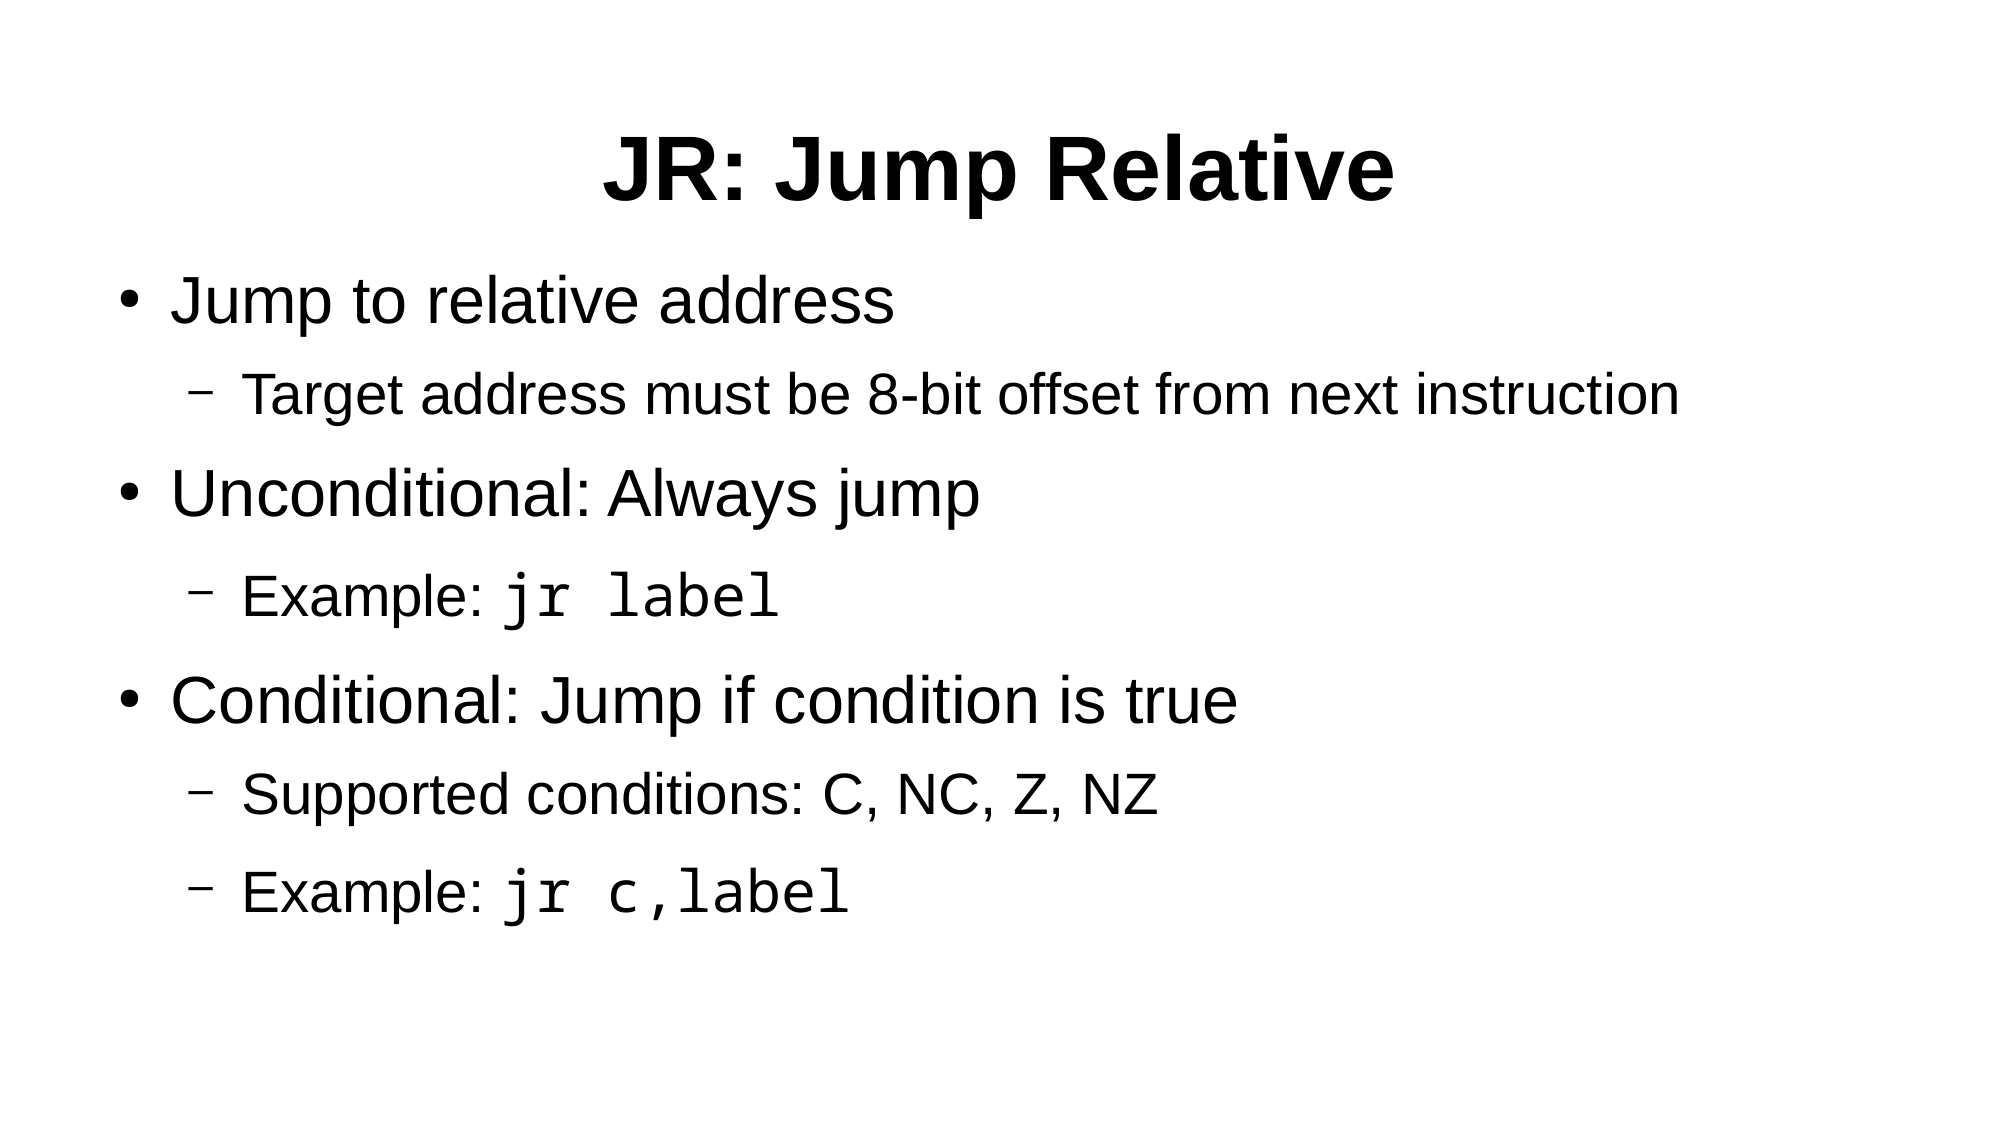

# JR: Jump Relative
Jump to relative address
Target address must be 8-bit offset from next instruction
Unconditional: Always jump
Example: jr label
Conditional: Jump if condition is true
Supported conditions: C, NC, Z, NZ
Example: jr c,label